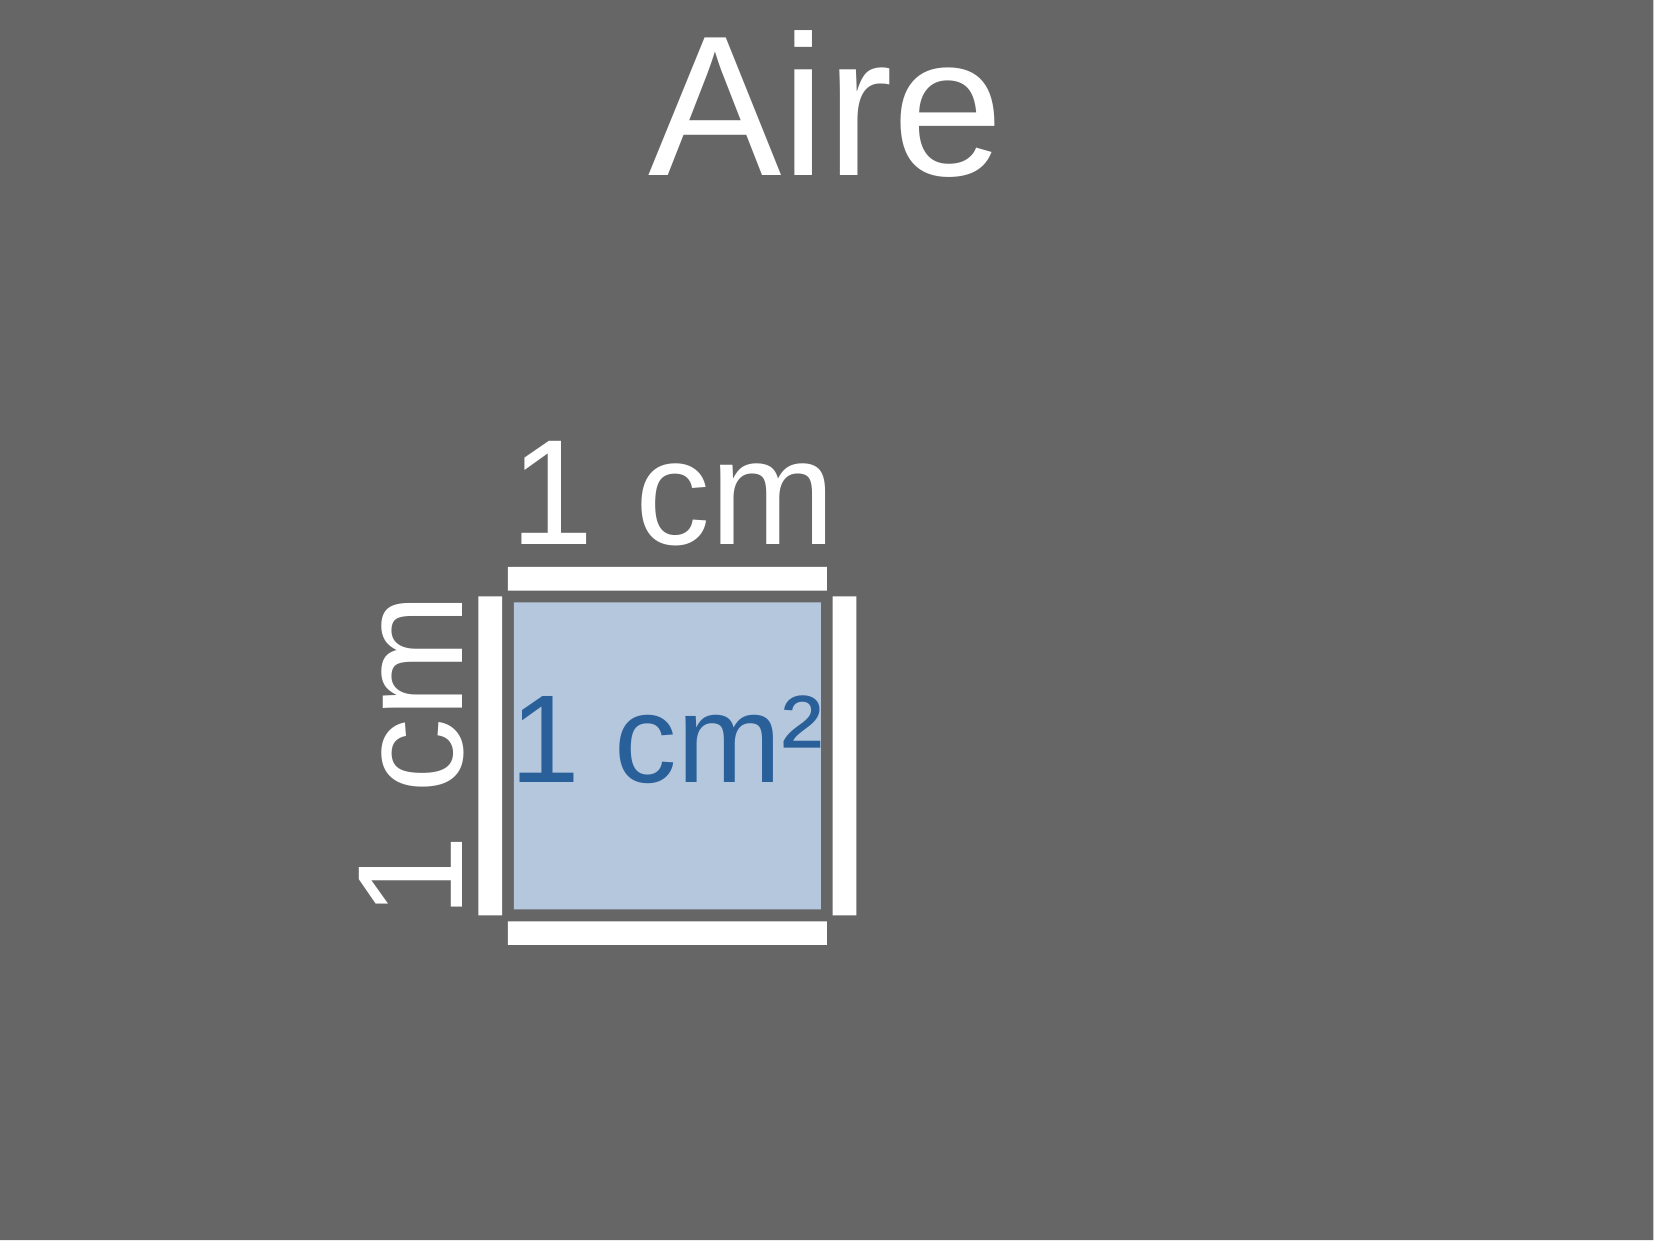

# Aire
1 cm
1 cm
1 cm²